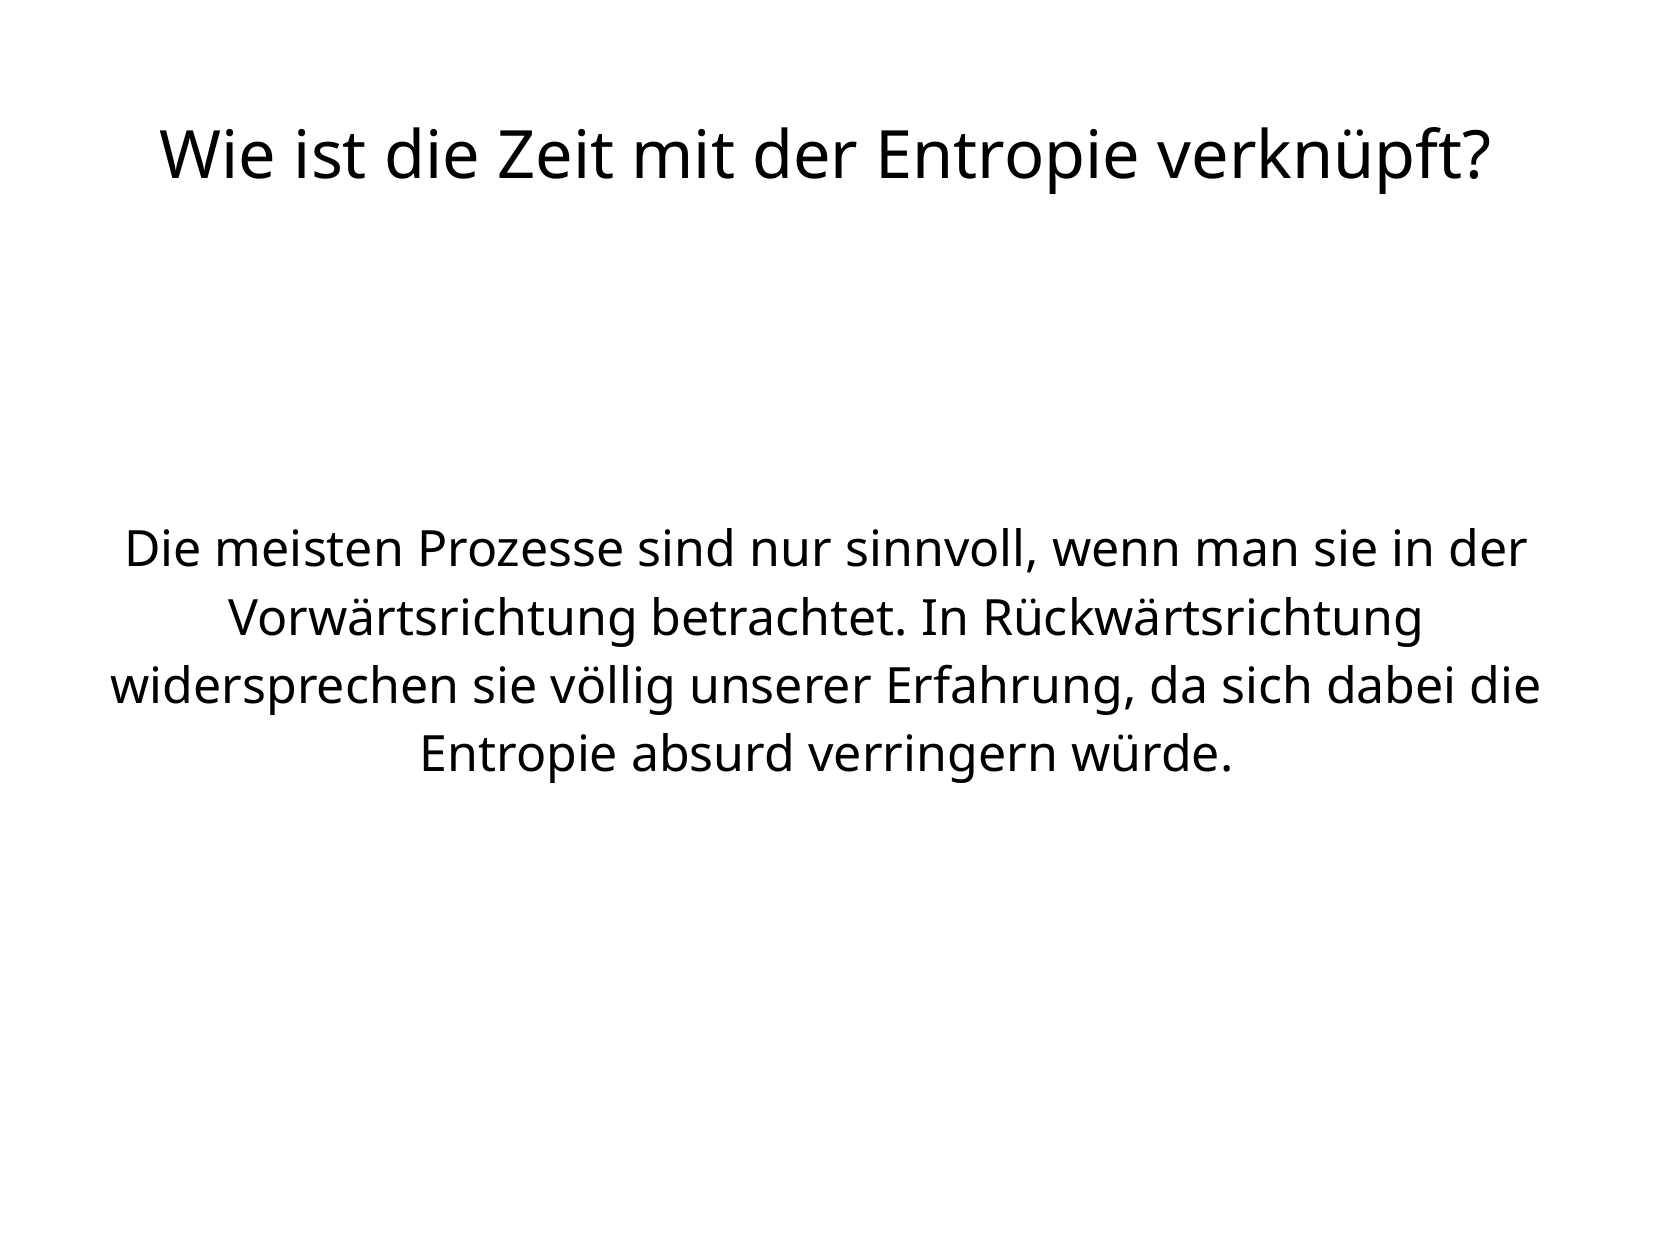

# Wie ist die Zeit mit der Entropie verknüpft?
Die meisten Prozesse sind nur sinnvoll, wenn man sie in der Vorwärtsrichtung betrachtet. In Rückwärtsrichtung widersprechen sie völlig unserer Erfahrung, da sich dabei die Entropie absurd verringern würde.